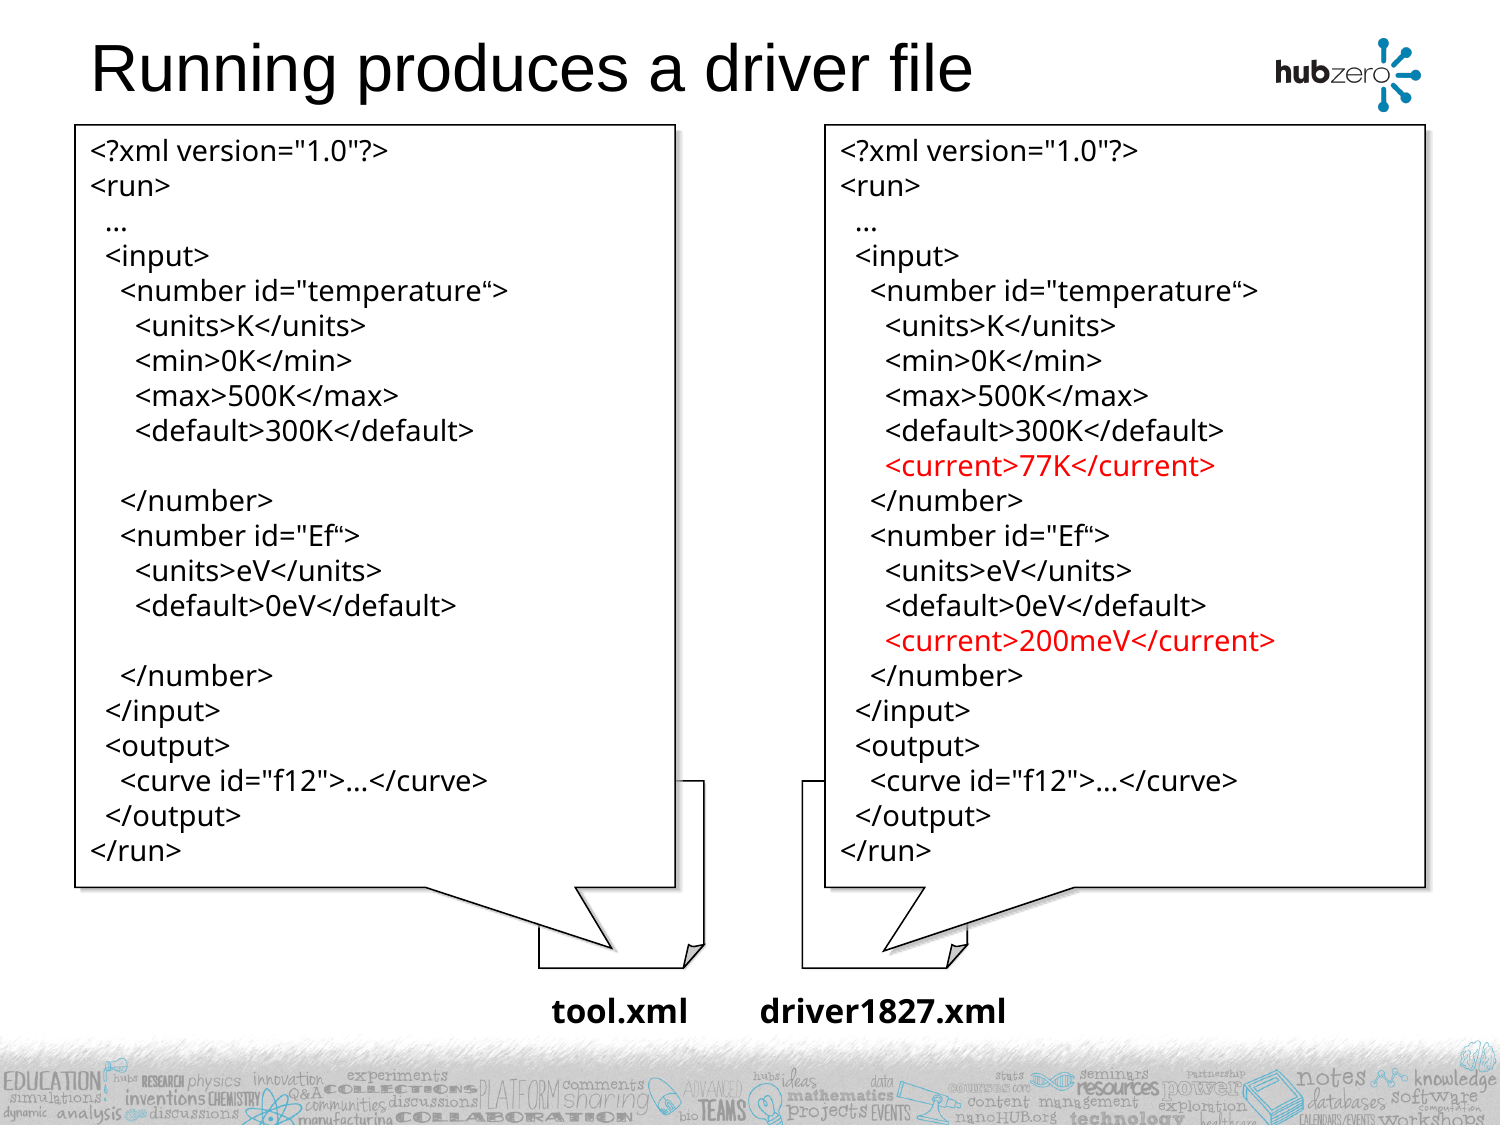

Running produces a driver file
<?xml version="1.0"?>
<run>
 …
 <input>
 <number id="temperature“>
 <units>K</units>
 <min>0K</min>
 <max>500K</max>
 <default>300K</default>
 </number>
 <number id="Ef“>
 <units>eV</units>
 <default>0eV</default>
 </number>
 </input>
 <output>
 <curve id="f12">…</curve>
 </output>
</run>
<?xml version="1.0"?>
<run>
 …
 <input>
 <number id="temperature“>
 <units>K</units>
 <min>0K</min>
 <max>500K</max>
 <default>300K</default>
 <current>77K</current>
 </number>
 <number id="Ef“>
 <units>eV</units>
 <default>0eV</default>
 <current>200meV</current>
 </number>
 </input>
 <output>
 <curve id="f12">…</curve>
 </output>
</run>
<XML>
tool.xml
<XML>
driver1827.xml